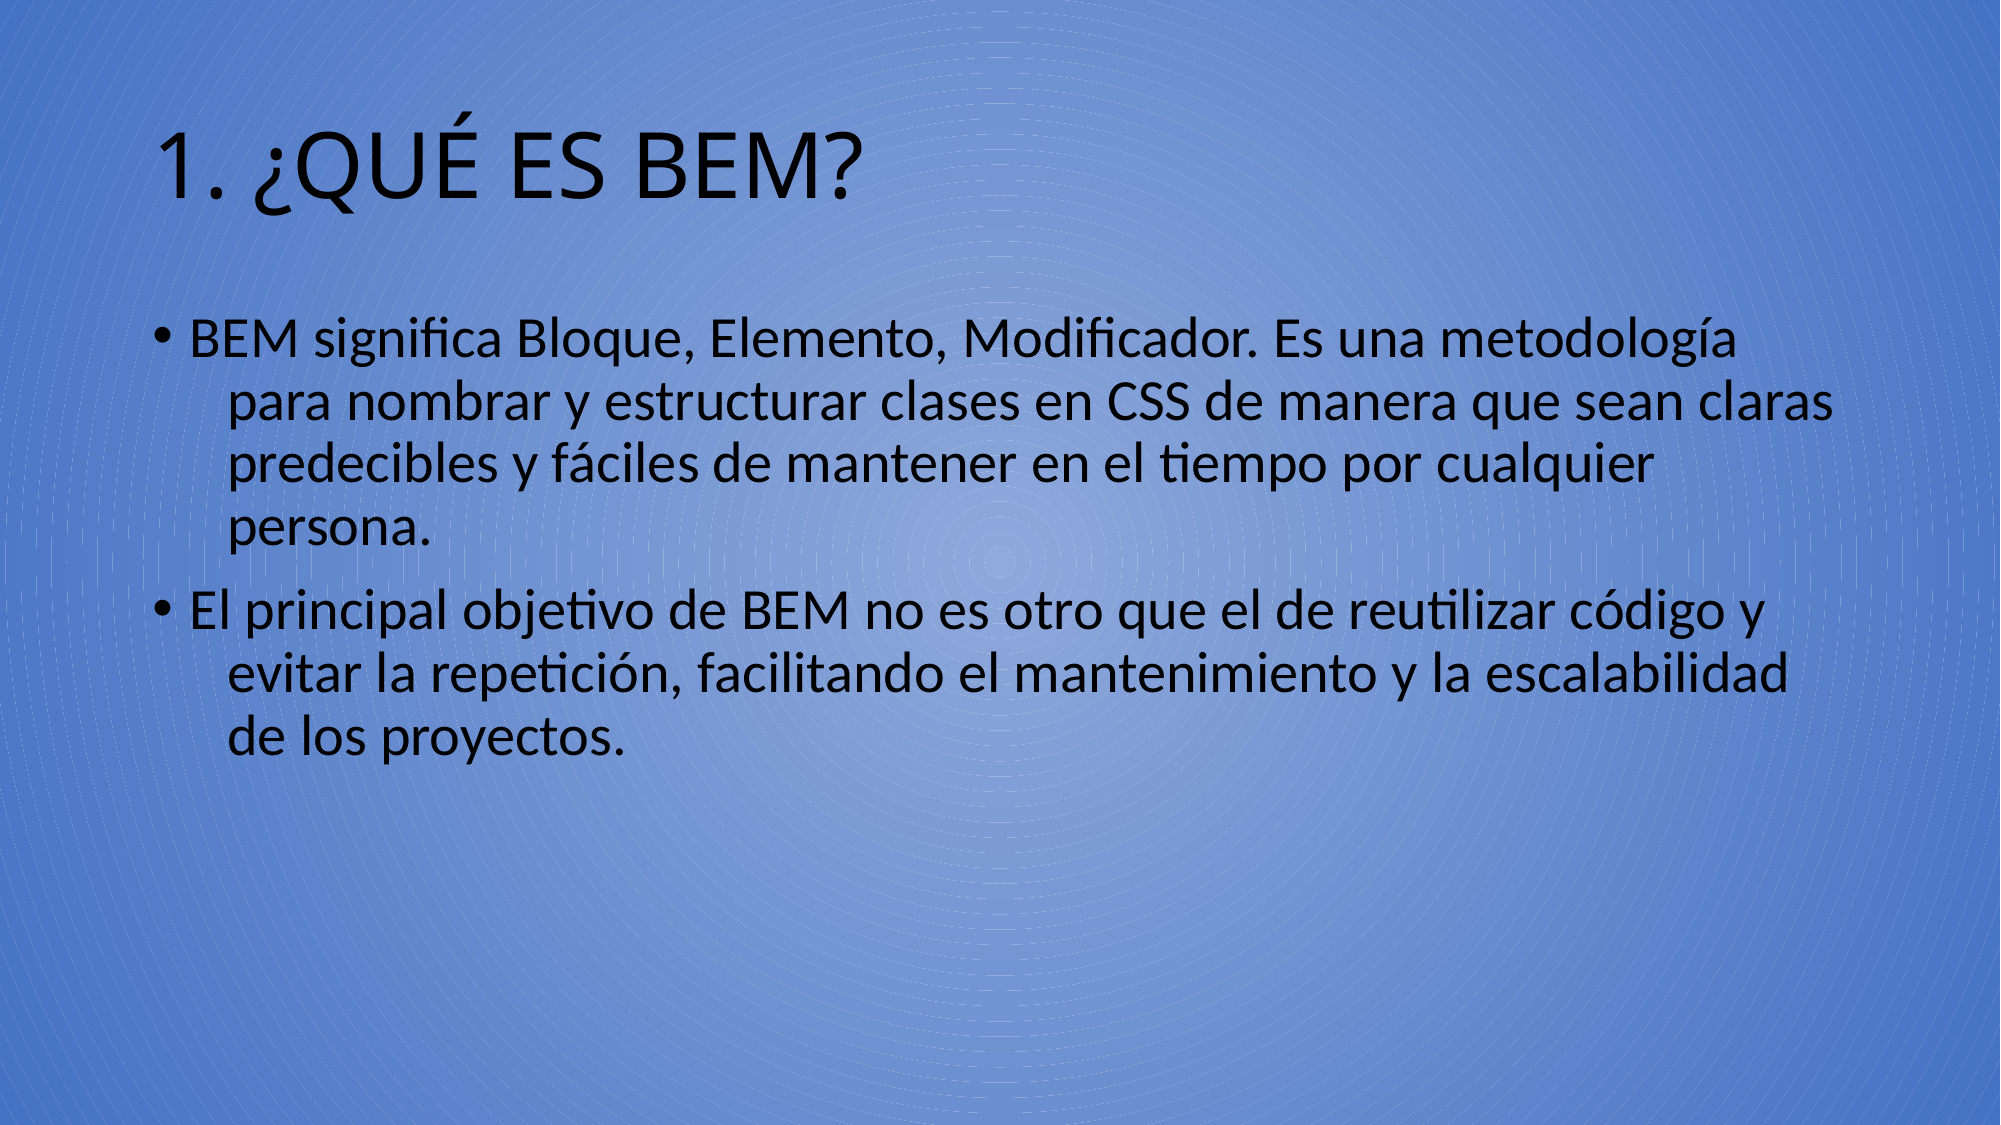

# 1. ¿QUÉ ES BEM?
BEM significa Bloque, Elemento, Modificador. Es una metodología para nombrar y estructurar clases en CSS de manera que sean claras predecibles y fáciles de mantener en el tiempo por cualquier persona.
El principal objetivo de BEM no es otro que el de reutilizar código y evitar la repetición, facilitando el mantenimiento y la escalabilidad de los proyectos.